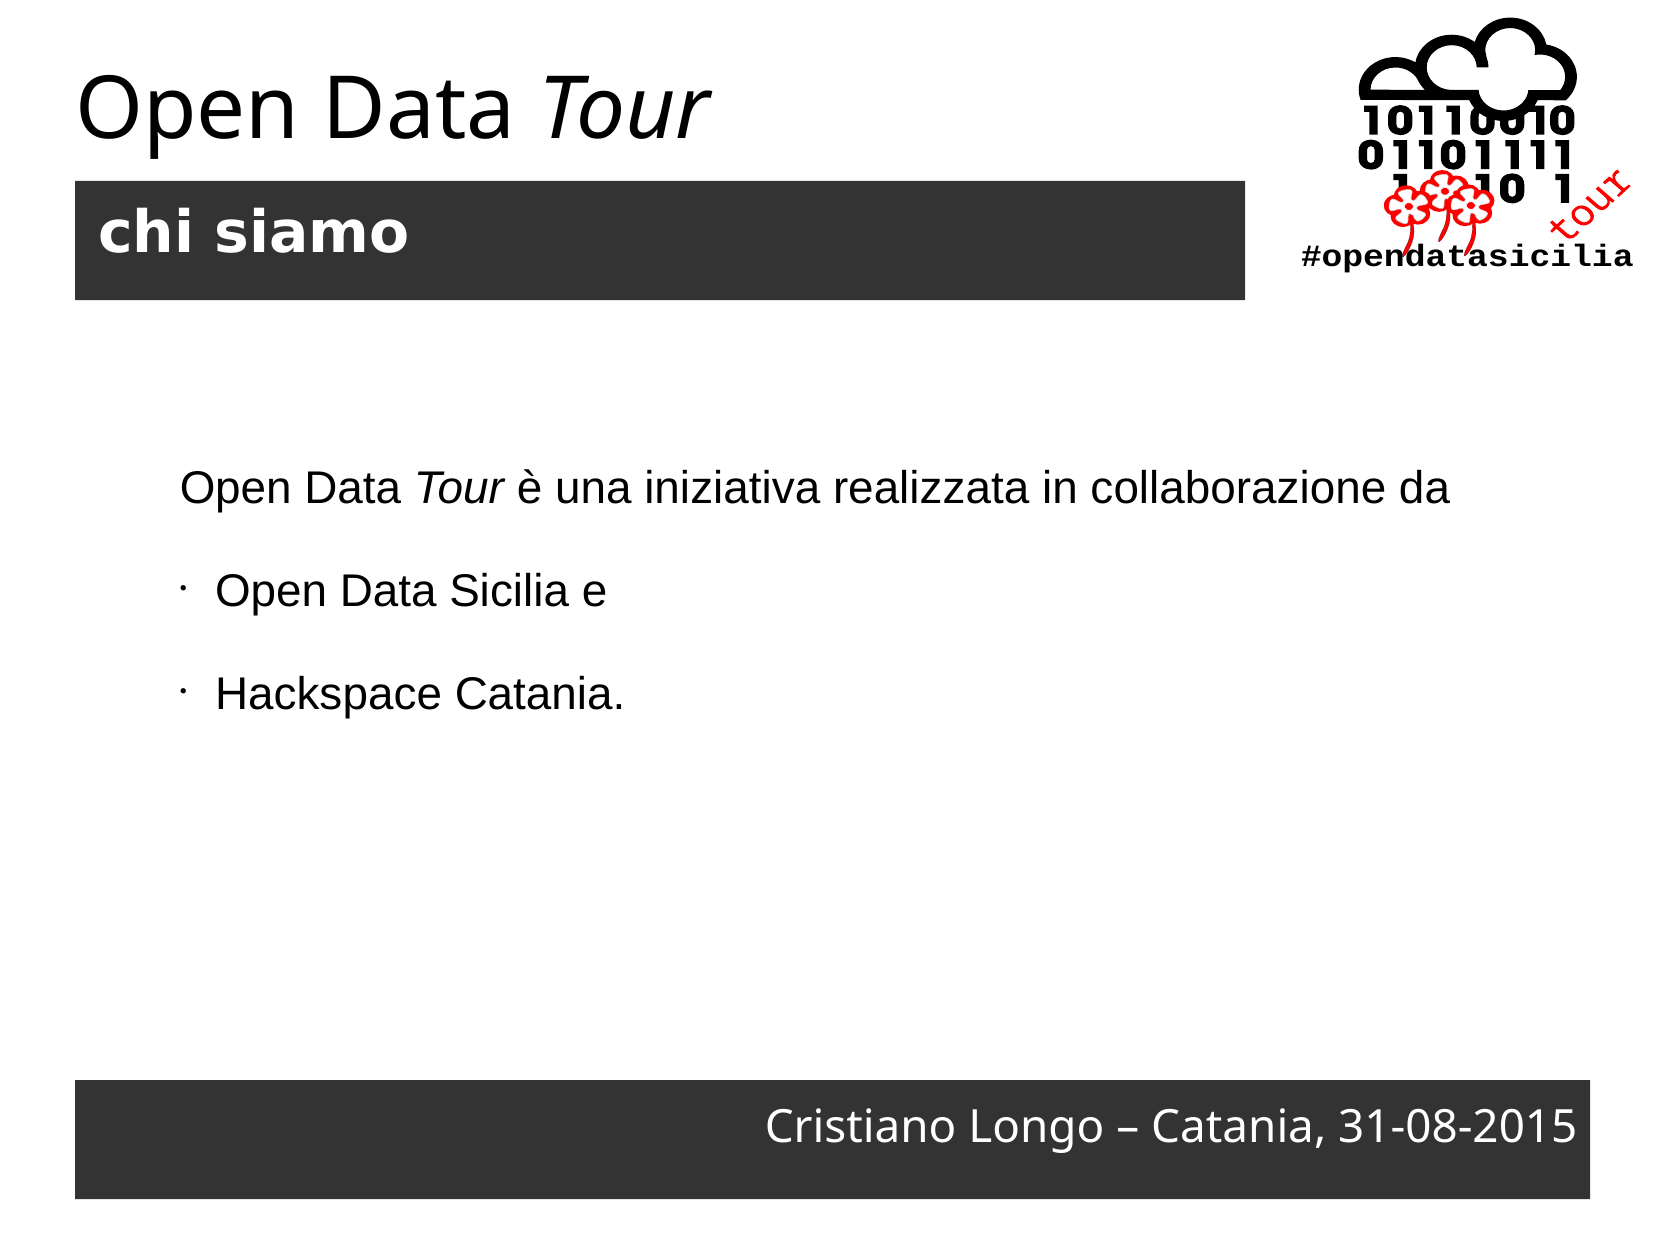

# Open Data Tour
 chi siamo
Open Data Tour è una iniziativa realizzata in collaborazione da
Open Data Sicilia e
Hackspace Catania.
 Cristiano Longo – Catania, 31-08-2015